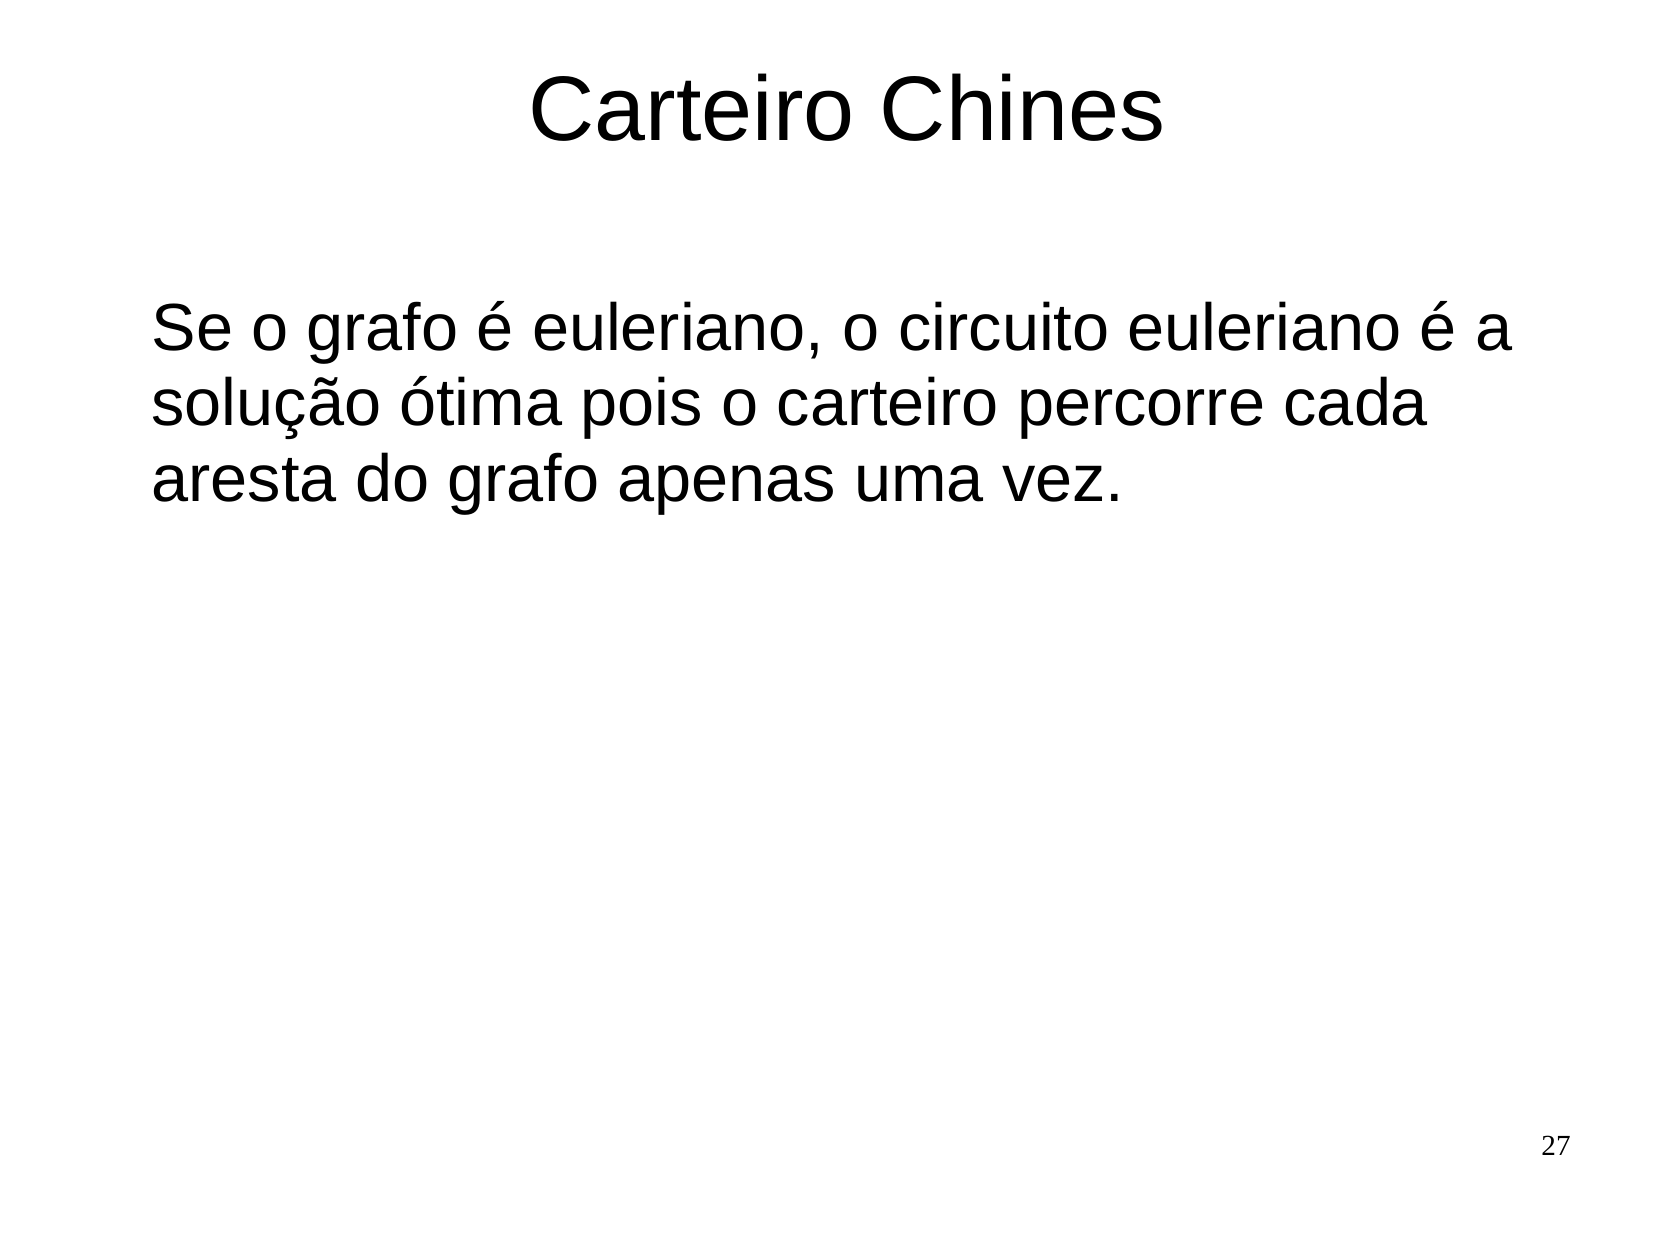

# Carteiro Chines
Se o grafo é euleriano, o circuito euleriano é a solução ótima pois o carteiro percorre cada aresta do grafo apenas uma vez.
27